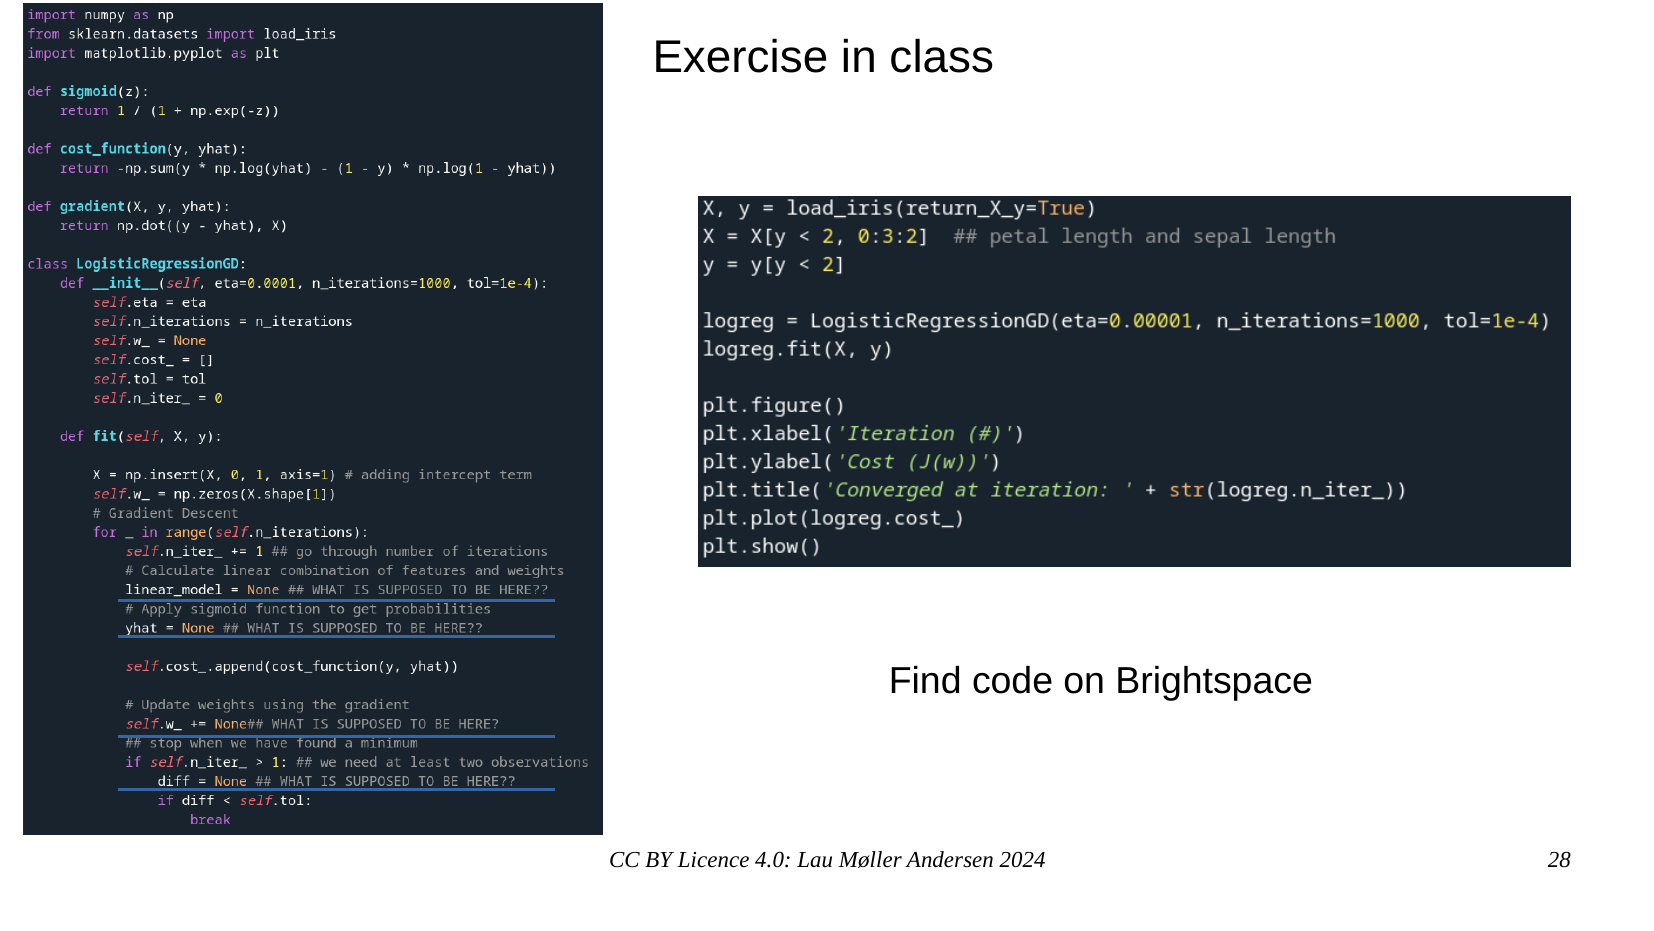

Exercise in class
Find code on Brightspace
CC BY Licence 4.0: Lau Møller Andersen 2024
28